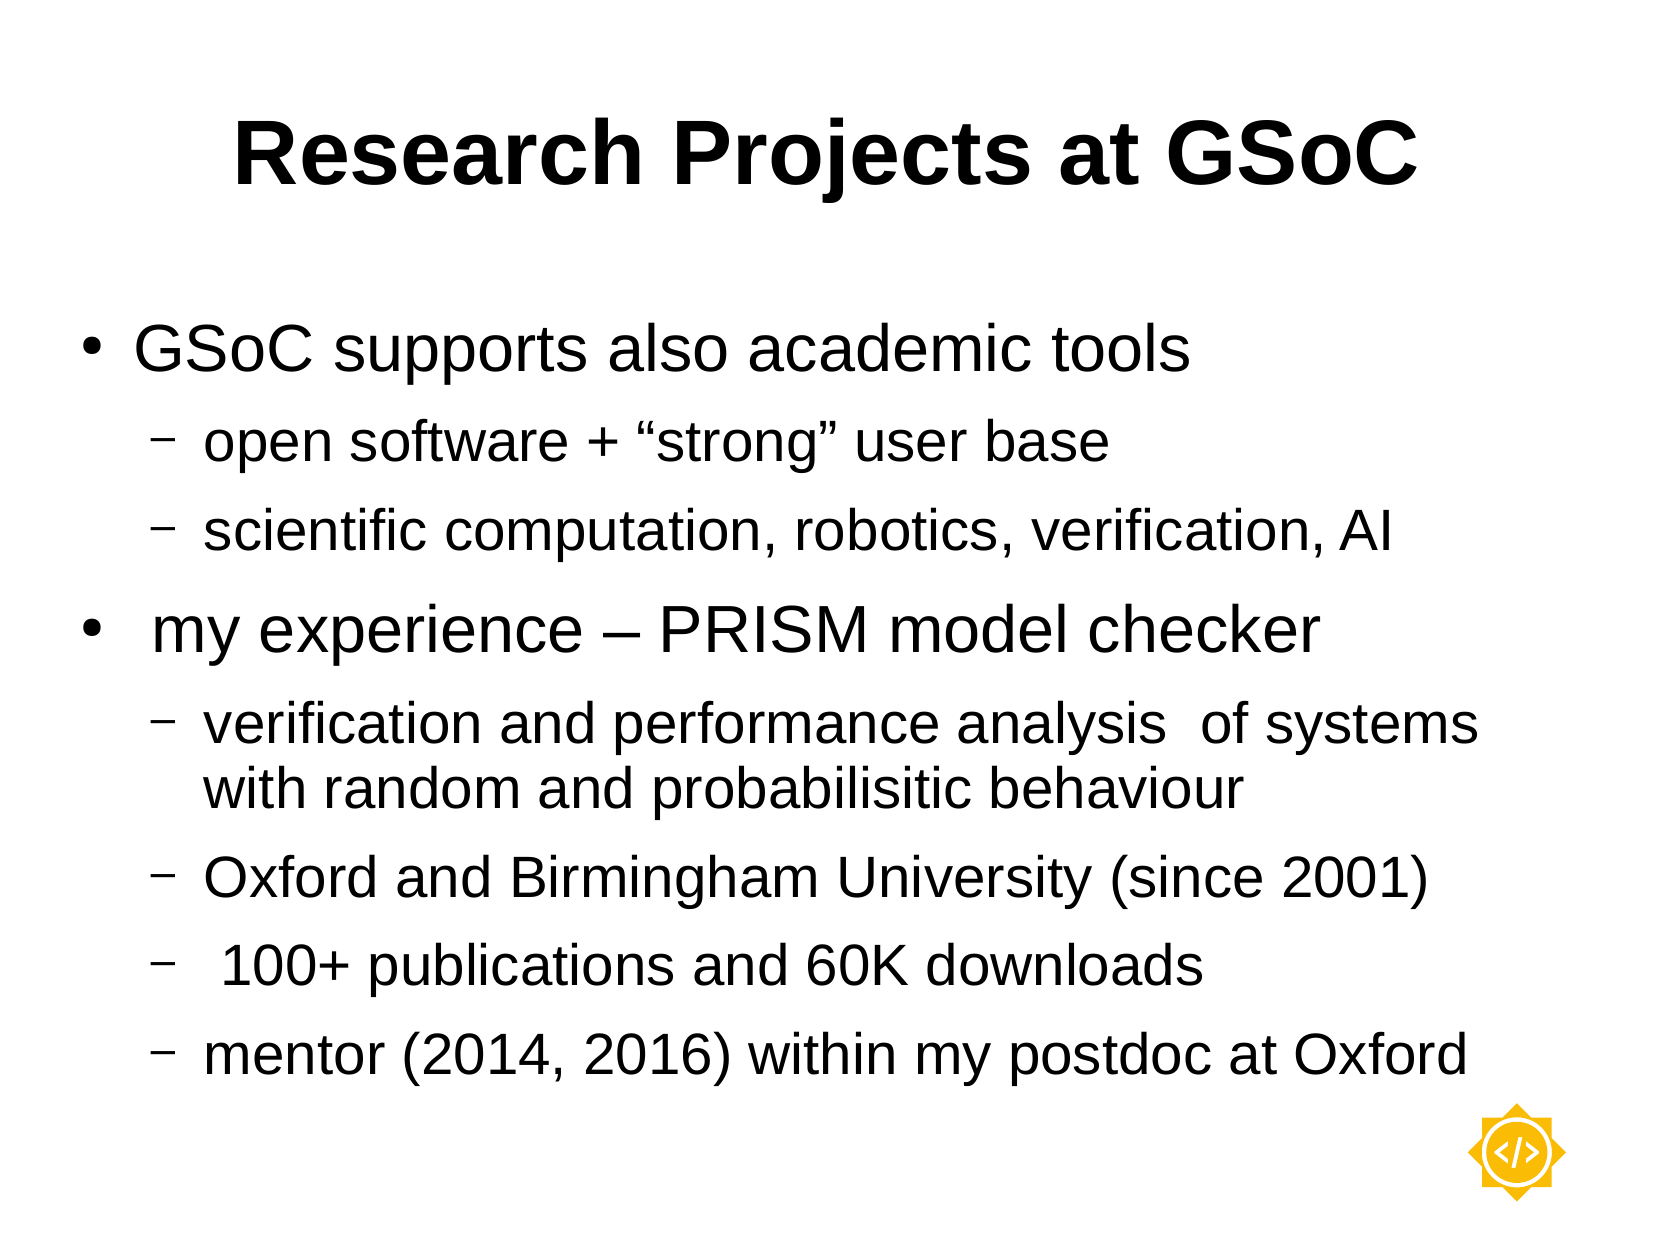

# Research Projects at GSoC
GSoC supports also academic tools
open software + “strong” user base
scientific computation, robotics, verification, AI
 my experience – PRISM model checker
verification and performance analysis of systems with random and probabilisitic behaviour
Oxford and Birmingham University (since 2001)
 100+ publications and 60K downloads
mentor (2014, 2016) within my postdoc at Oxford